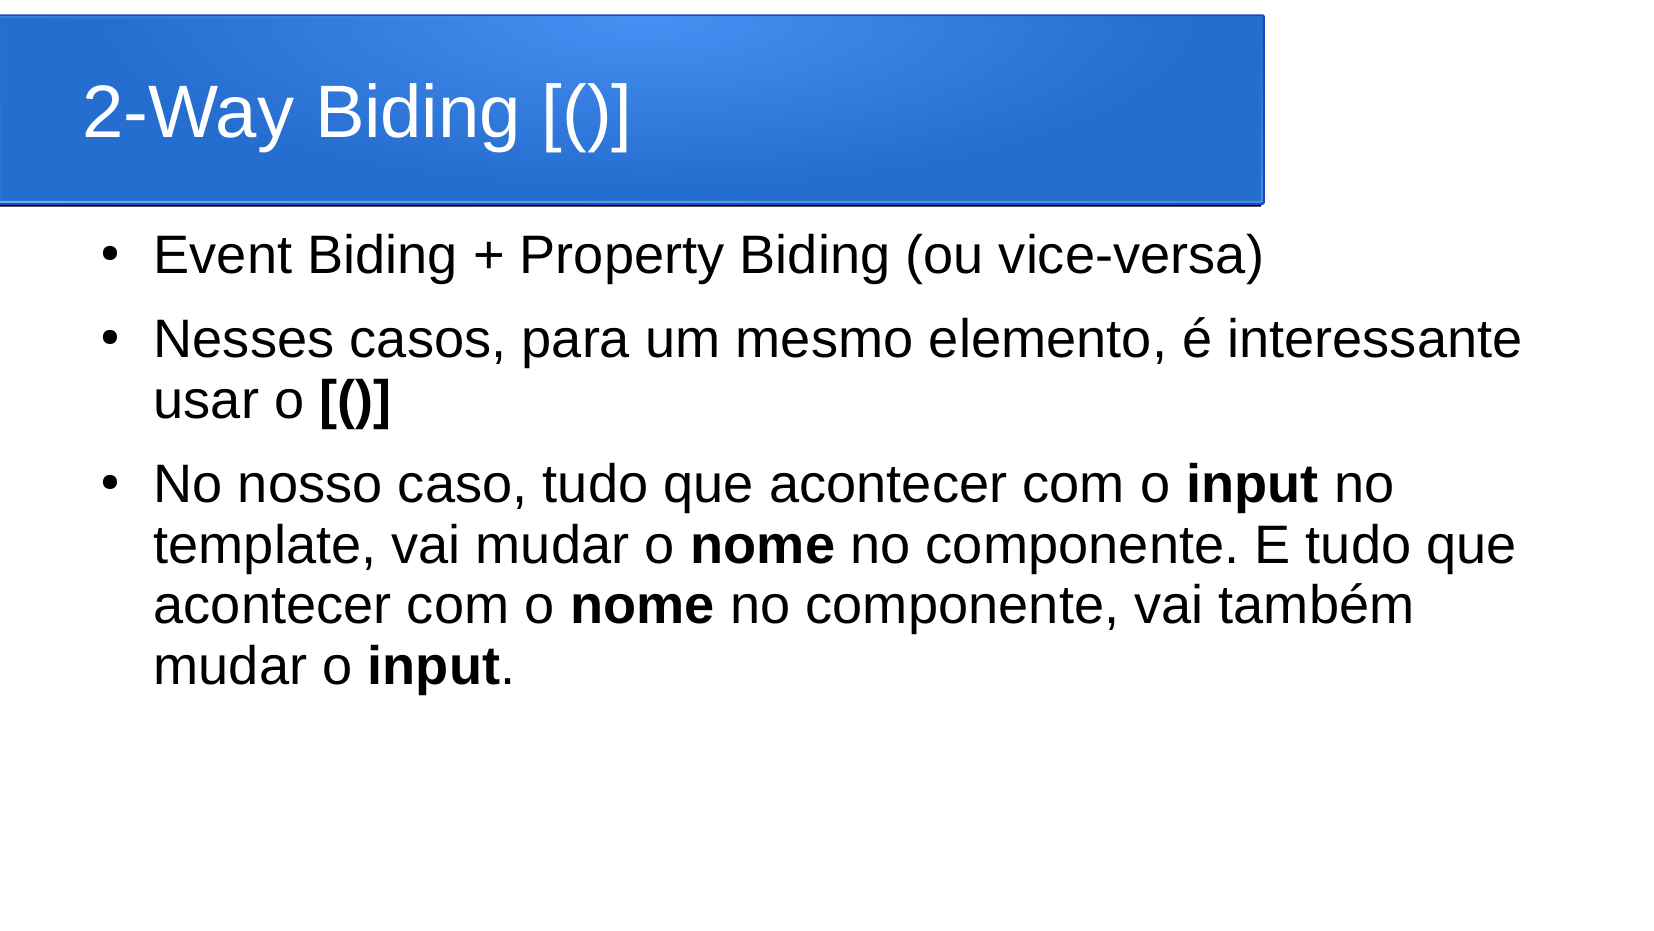

# 2-Way Biding [()]
Event Biding + Property Biding (ou vice-versa)
Nesses casos, para um mesmo elemento, é interessante usar o [()]
No nosso caso, tudo que acontecer com o input no template, vai mudar o nome no componente. E tudo que acontecer com o nome no componente, vai também mudar o input.